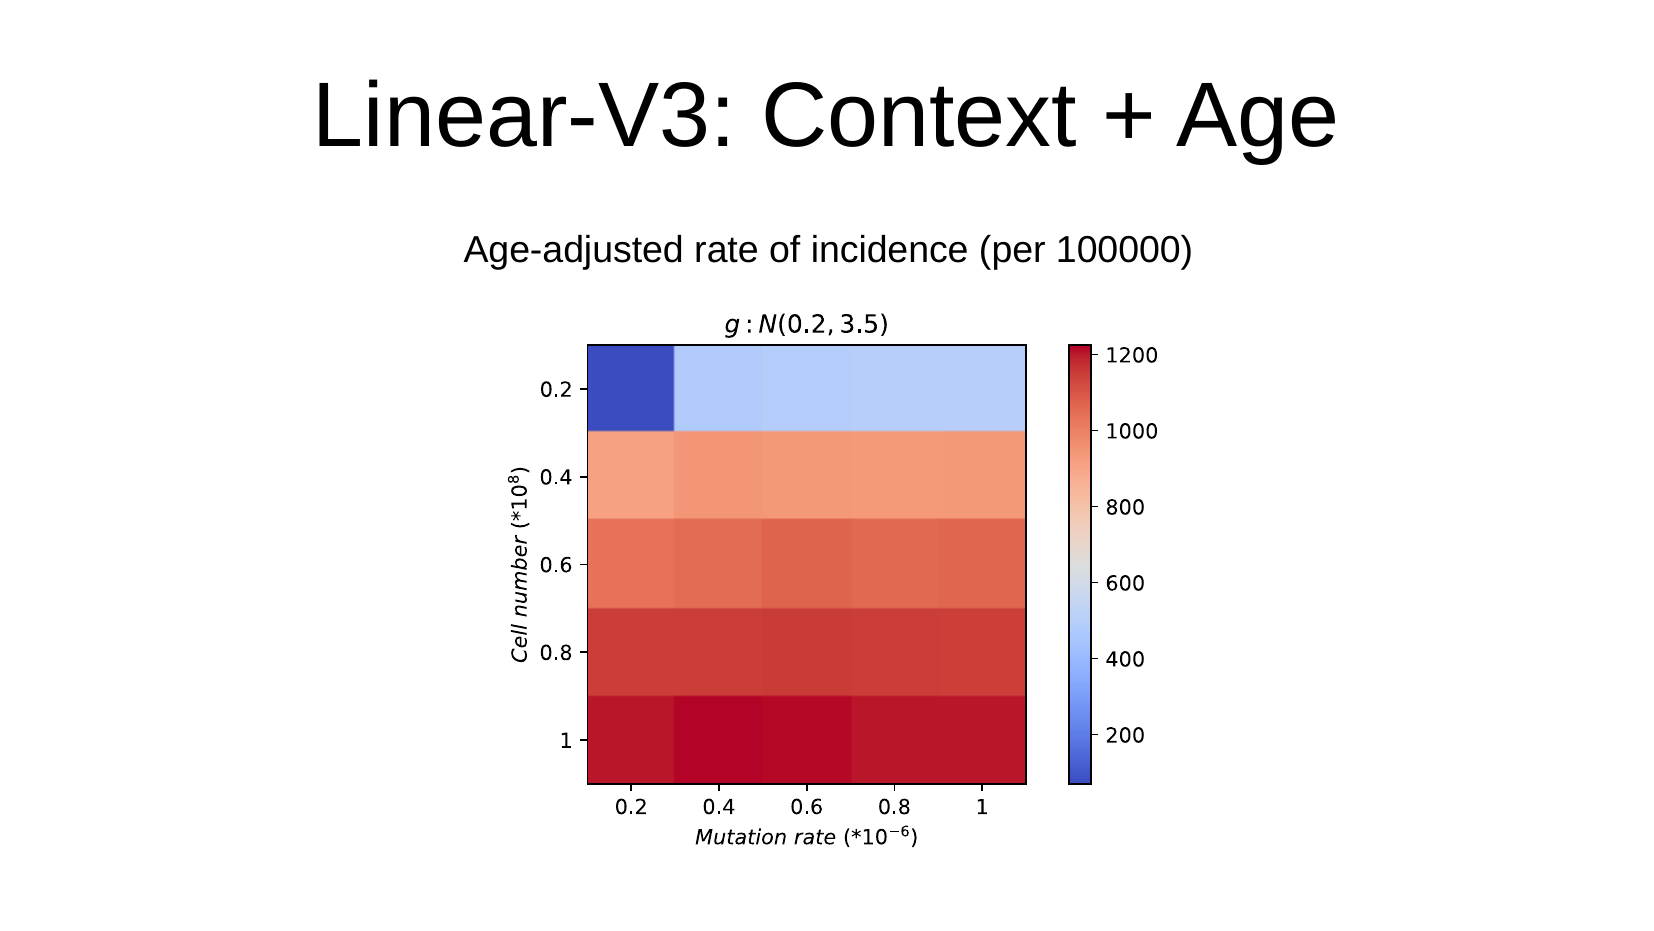

# Linear-V3: Context + Age
Age-adjusted rate of incidence (per 100000)